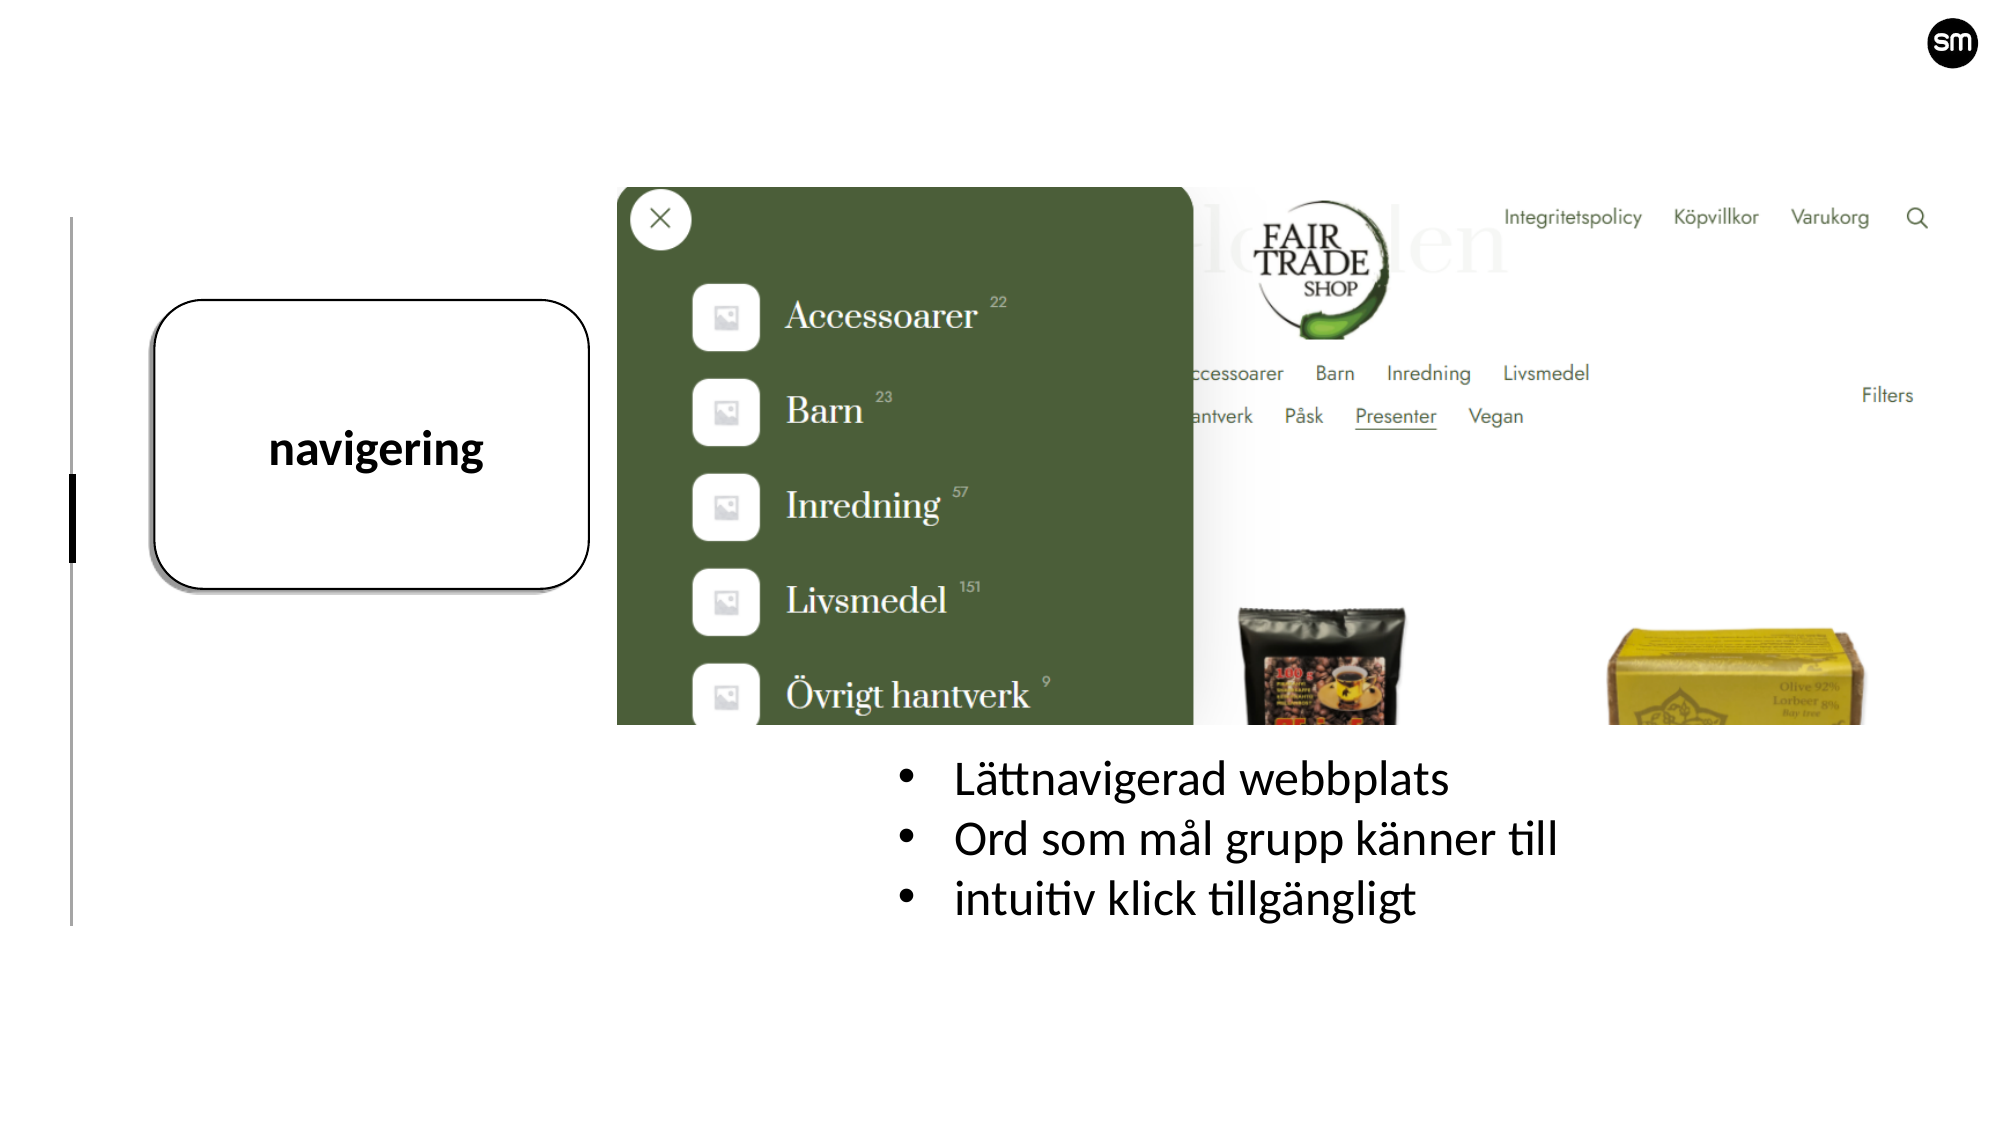

Ett strukturerat huvud med
Hamburger menu Ξ
Hem
Om oss
Logotyp
Integritetspolicy (kan komma in i sidfoten senare)
Köpvillkor
Varukorg
Sök
Responsiv varukorg ikon
# navigering
om oss
Rubrik
Lättnavigerad webbplats
Ord som mål grupp känner till
intuitiv klick tillgängligt
Mentorskap och utbildning av 4 personer som kan arbeta med koden
Nästa sprint fokuserar på ”om oss”
Omdirigering till gammal sida på grund av känslor är ett alternativ